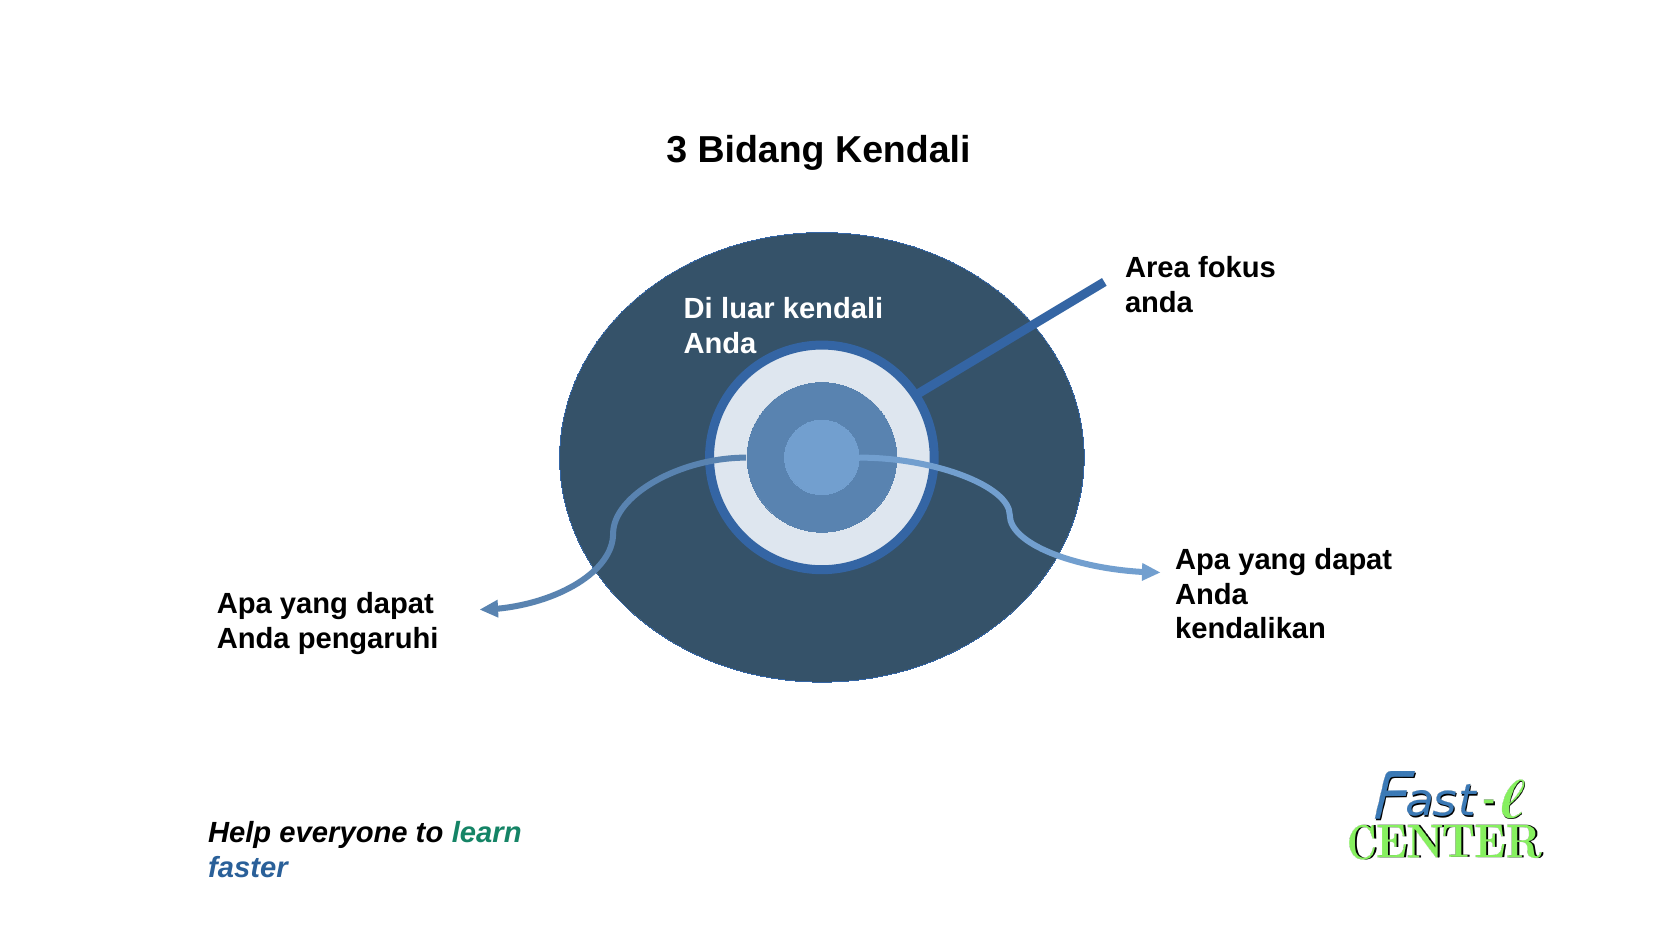

3 Bidang Kendali
Area fokus anda
Di luar kendali Anda
Apa yang dapat
Anda kendalikan
Apa yang dapat
Anda pengaruhi
Help everyone to learn faster